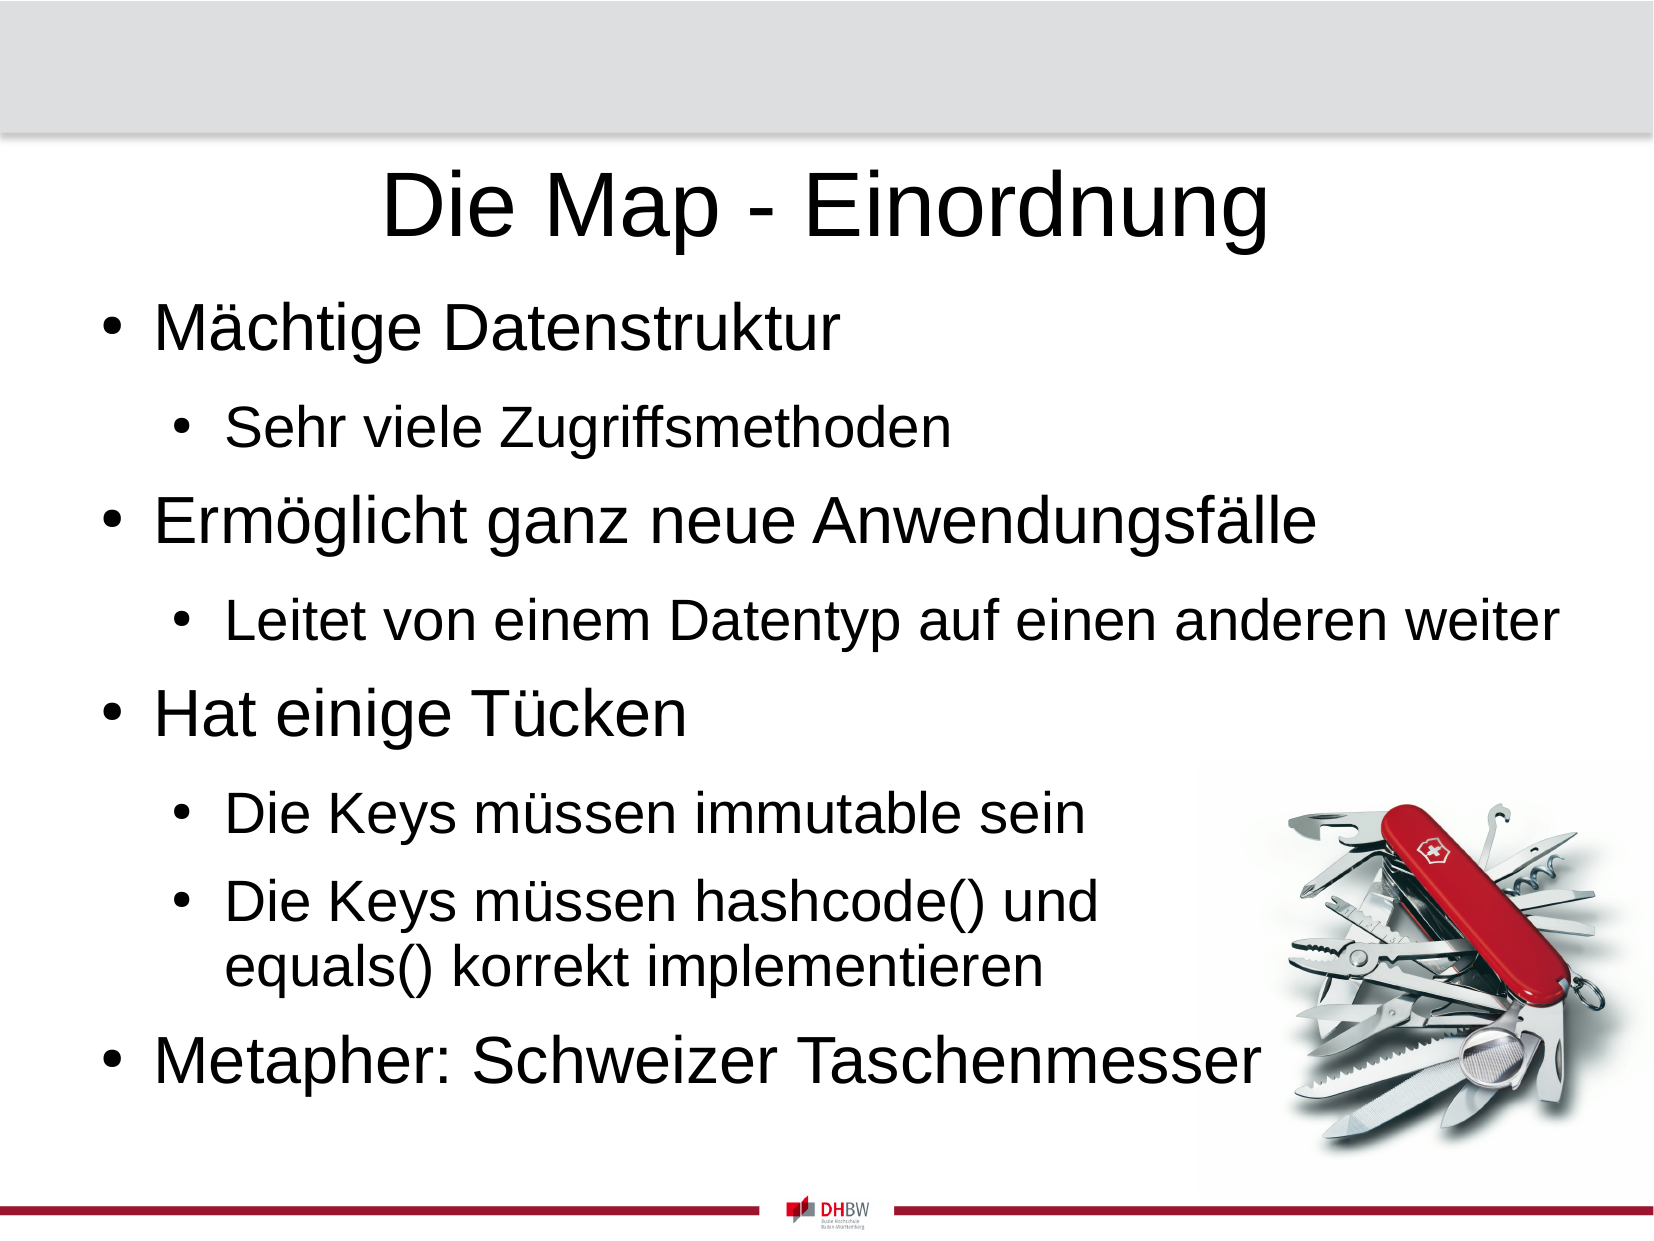

# Die Map - Einordnung
Mächtige Datenstruktur
Sehr viele Zugriffsmethoden
Ermöglicht ganz neue Anwendungsfälle
Leitet von einem Datentyp auf einen anderen weiter
Hat einige Tücken
Die Keys müssen immutable sein
Die Keys müssen hashcode() und
equals() korrekt implementieren
Metapher: Schweizer Taschenmesser